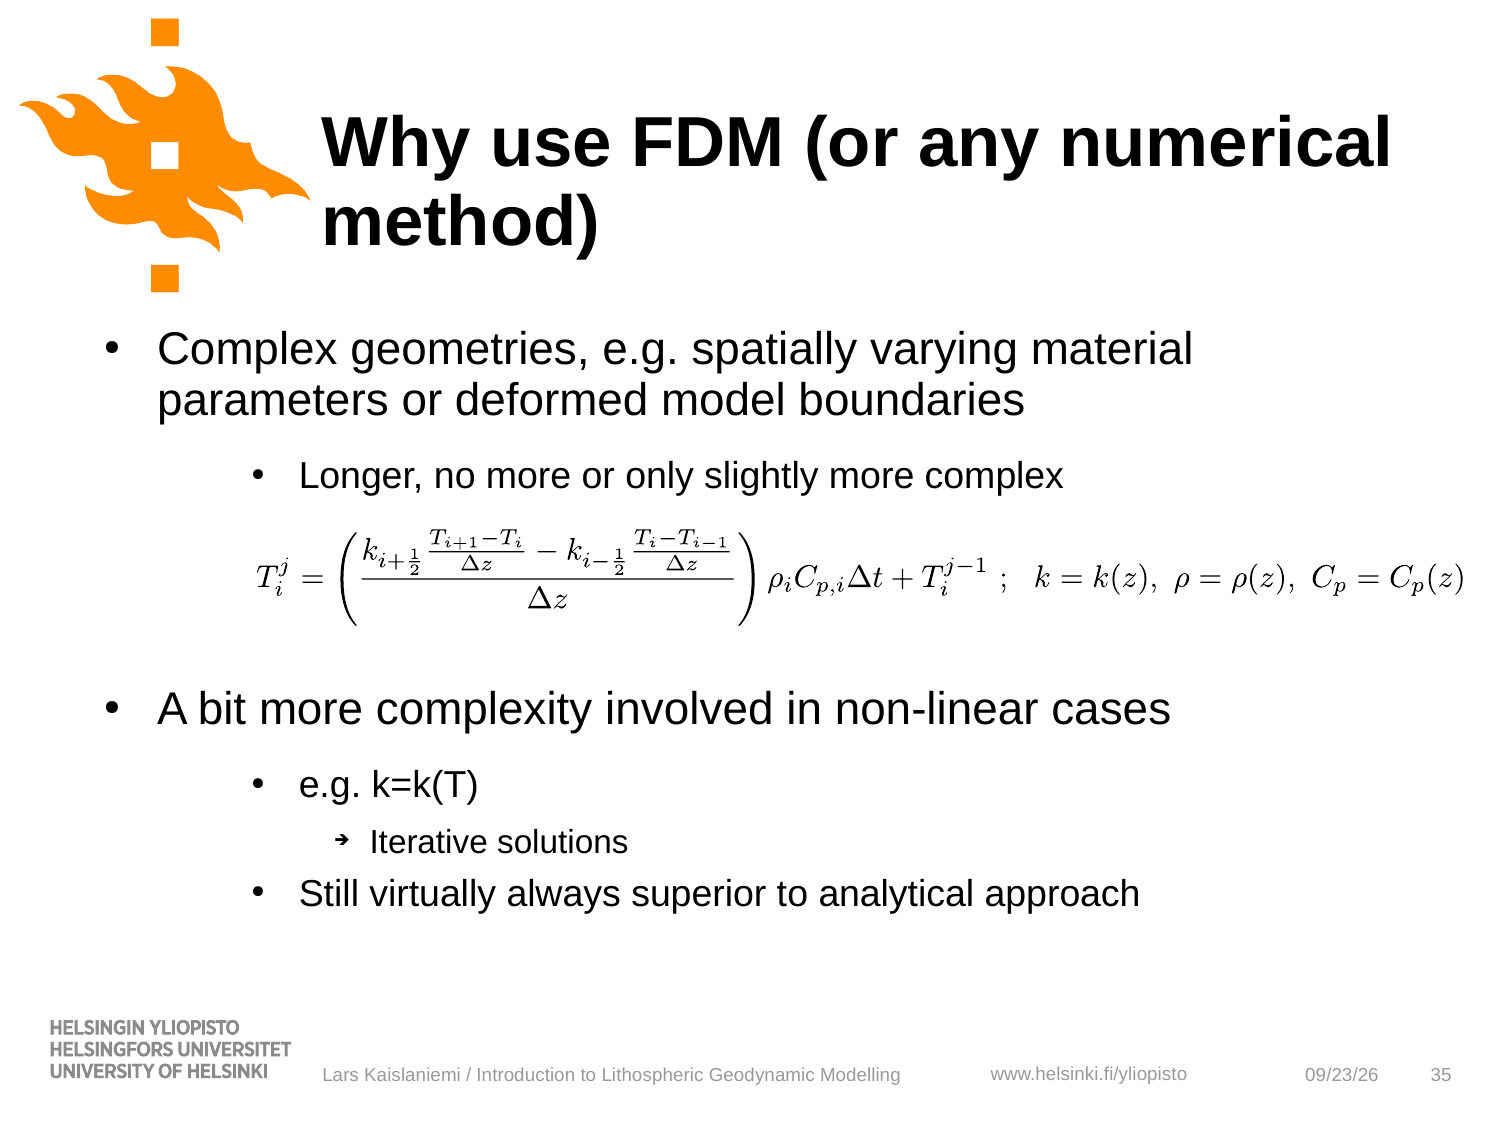

# Why use FDM (or any numerical method)
Complex geometries, e.g. spatially varying material parameters or deformed model boundaries
Longer, no more or only slightly more complex
A bit more complexity involved in non-linear cases
e.g. k=k(T)
Iterative solutions
Still virtually always superior to analytical approach
Lars Kaislaniemi / Introduction to Lithospheric Geodynamic Modelling
35